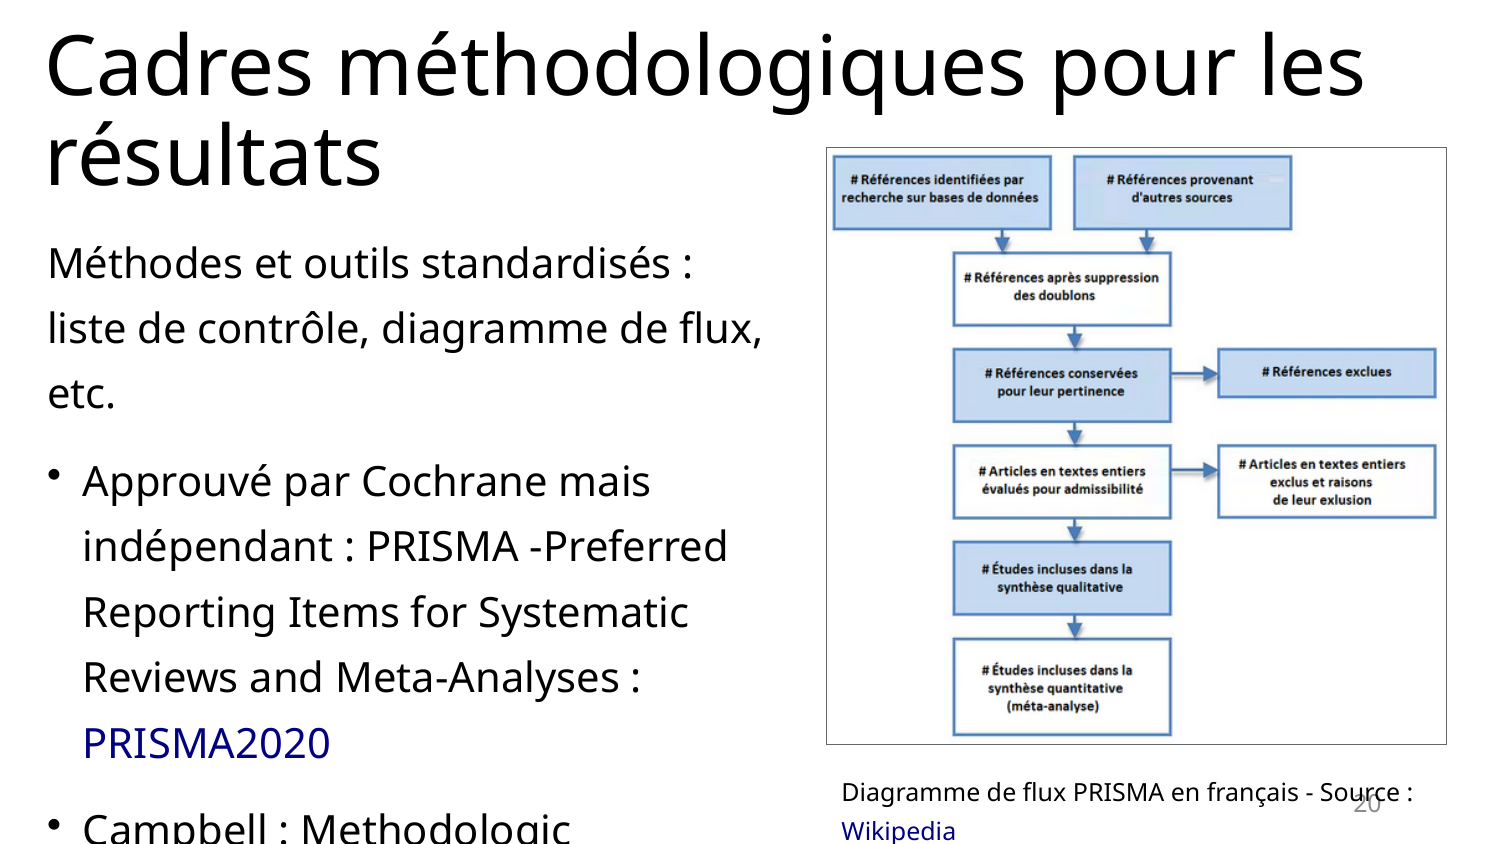

# Cadres méthodologiques pour les résultats
Méthodes et outils standardisés : liste de contrôle, diagramme de flux, etc.
Approuvé par Cochrane mais indépendant : PRISMA -Preferred Reporting Items for Systematic Reviews and Meta-Analyses : PRISMA2020
Campbell : Methodologic Expectations for Campbell Collaboration Intervention Reviews: MECCIR
CEE : Reporting standards for Systematic Evidence Syntheses : ROSES
Diagramme de flux PRISMA en français - Source : Wikipedia
20